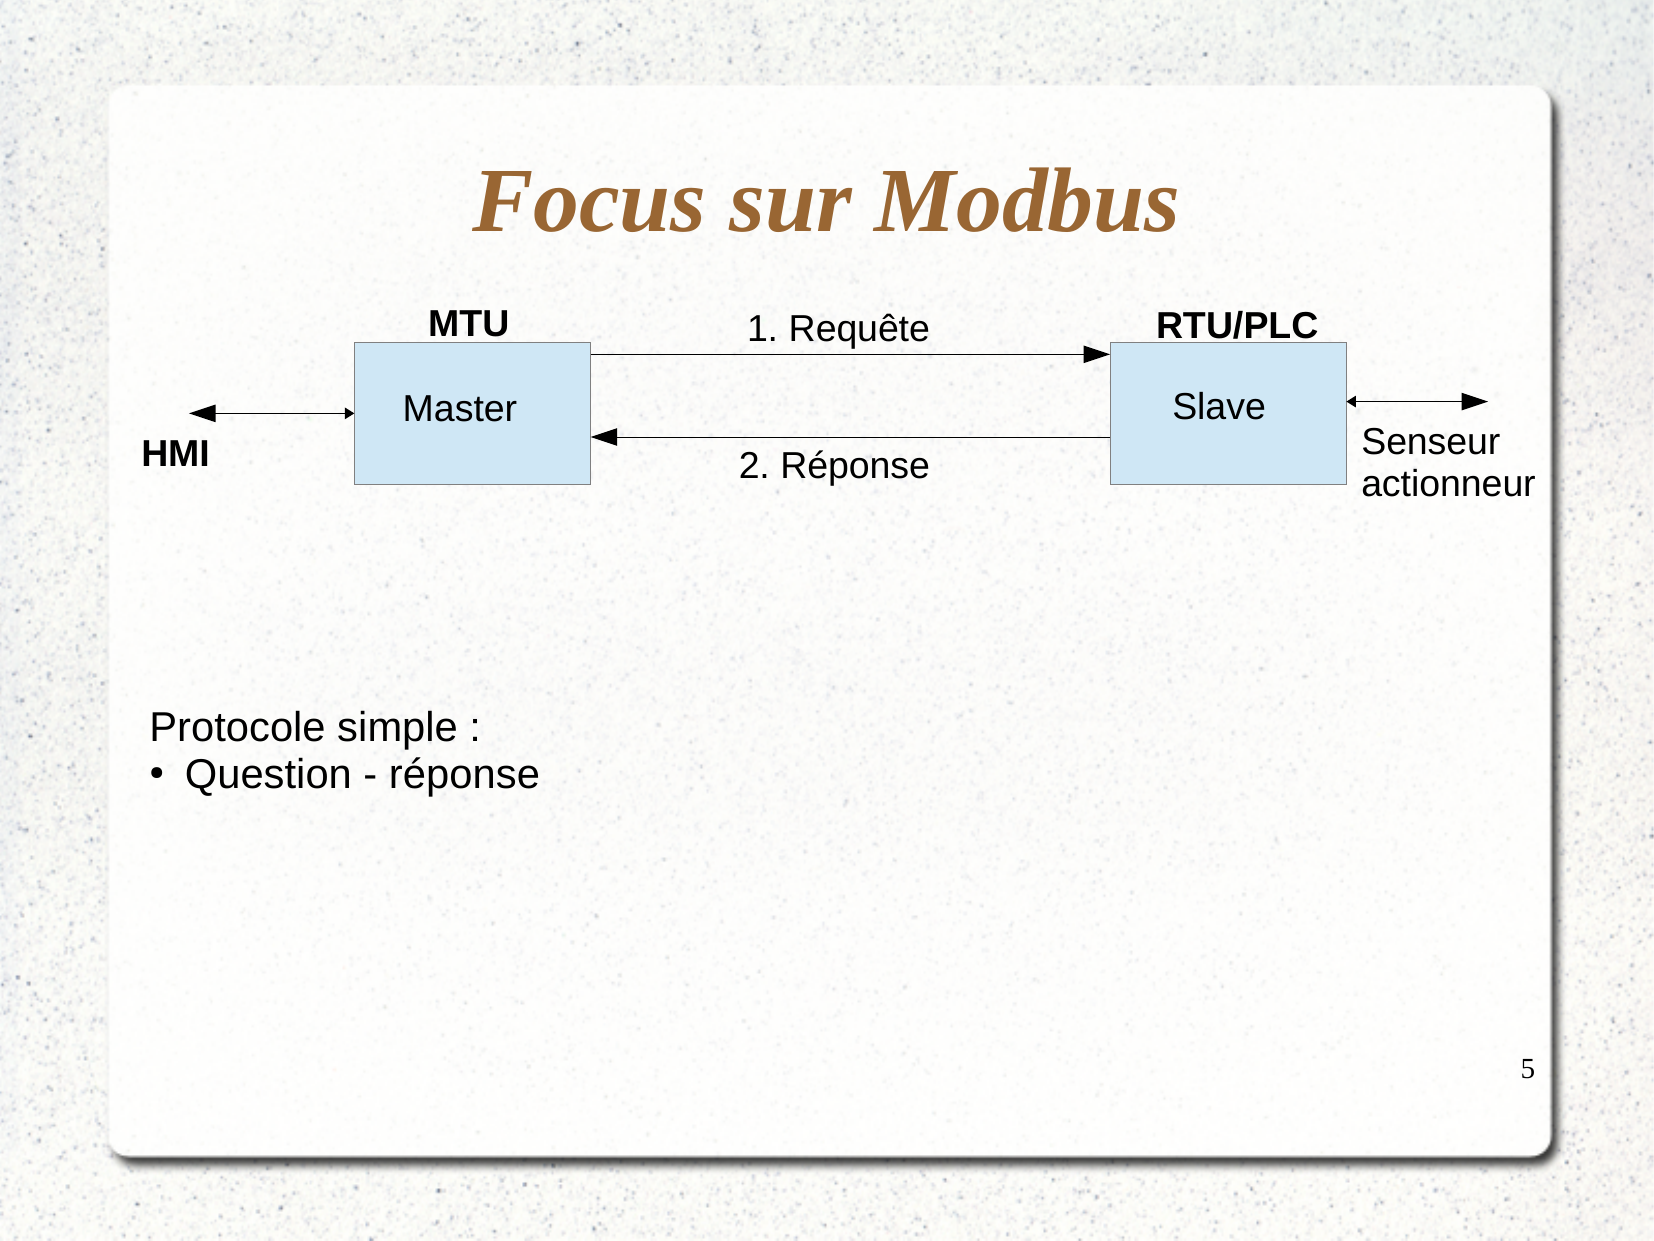

# Focus sur Modbus
MTU
RTU/PLC
1. Requête
Slave
Master
Senseur
actionneur
HMI
2. Réponse
Protocole simple :
Question - réponse
5